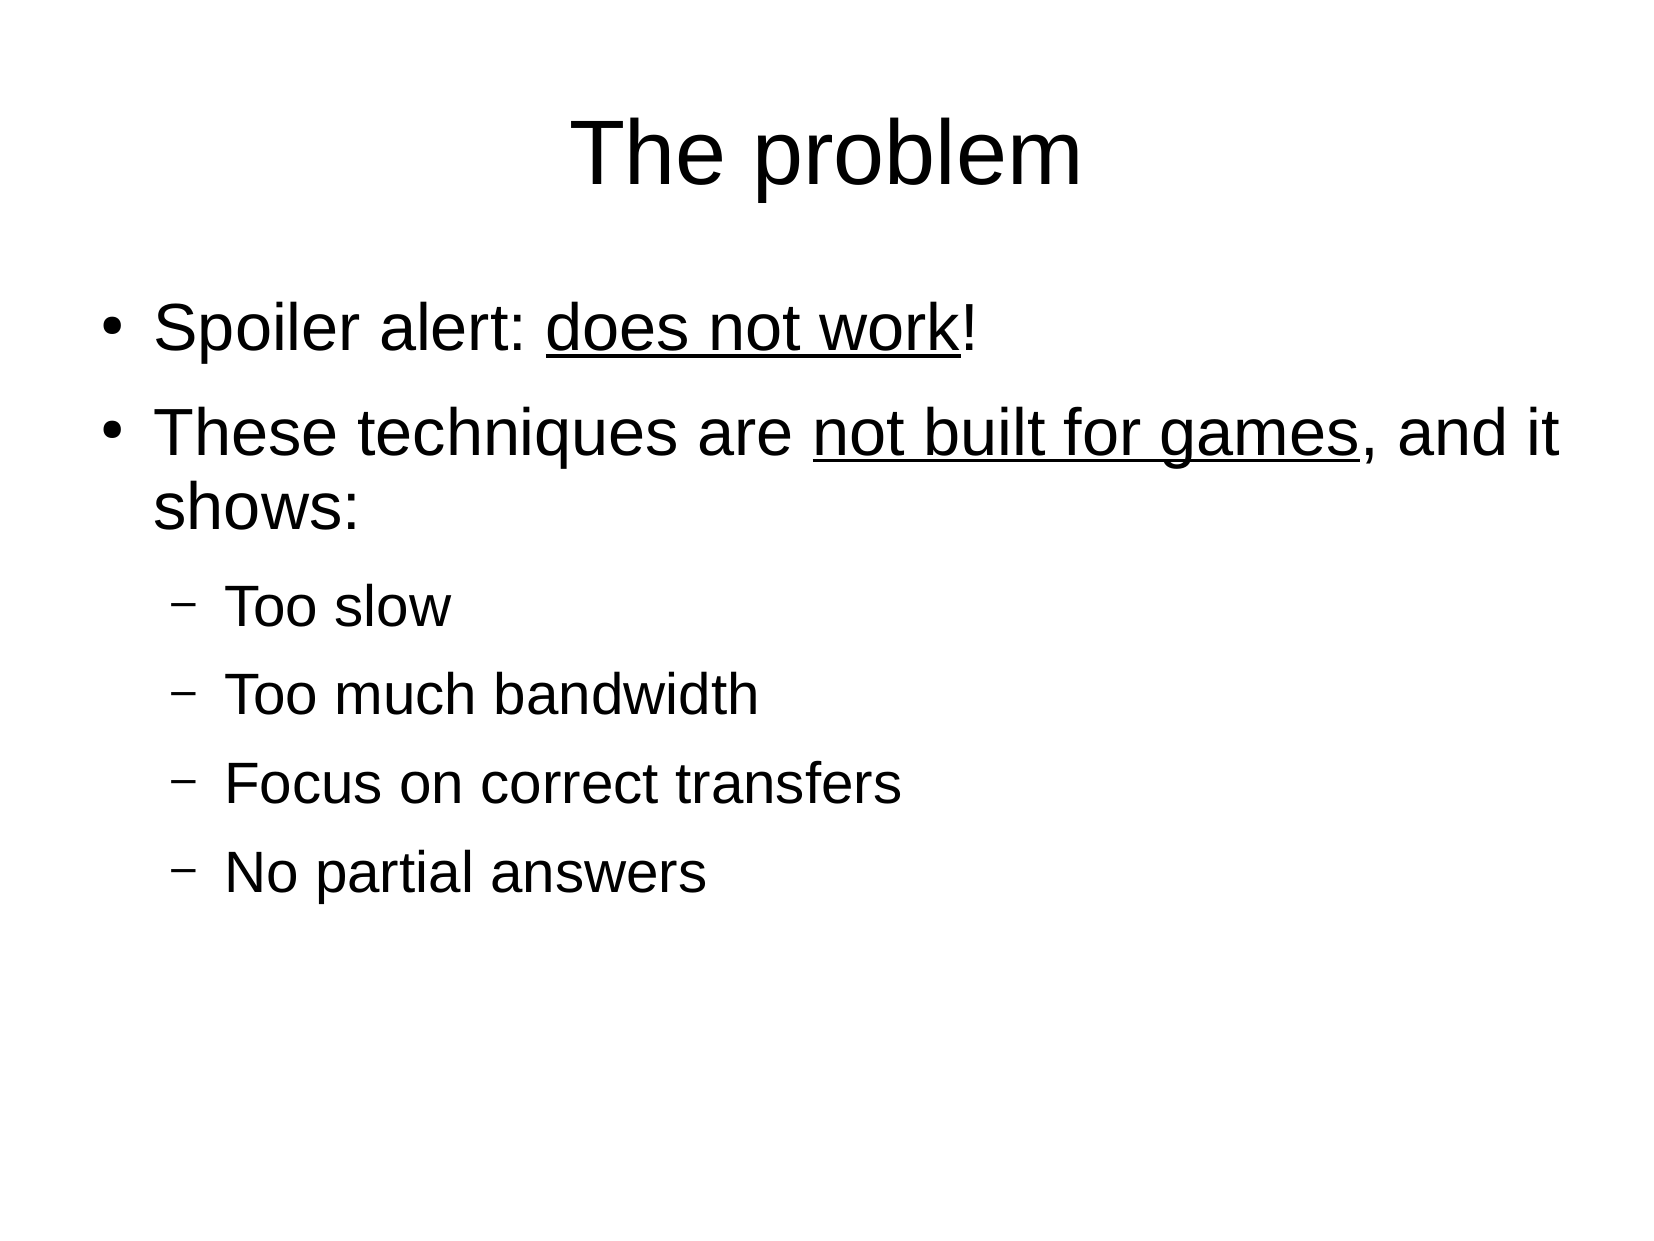

# The problem
Spoiler alert: does not work!
These techniques are not built for games, and it shows:
Too slow
Too much bandwidth
Focus on correct transfers
No partial answers